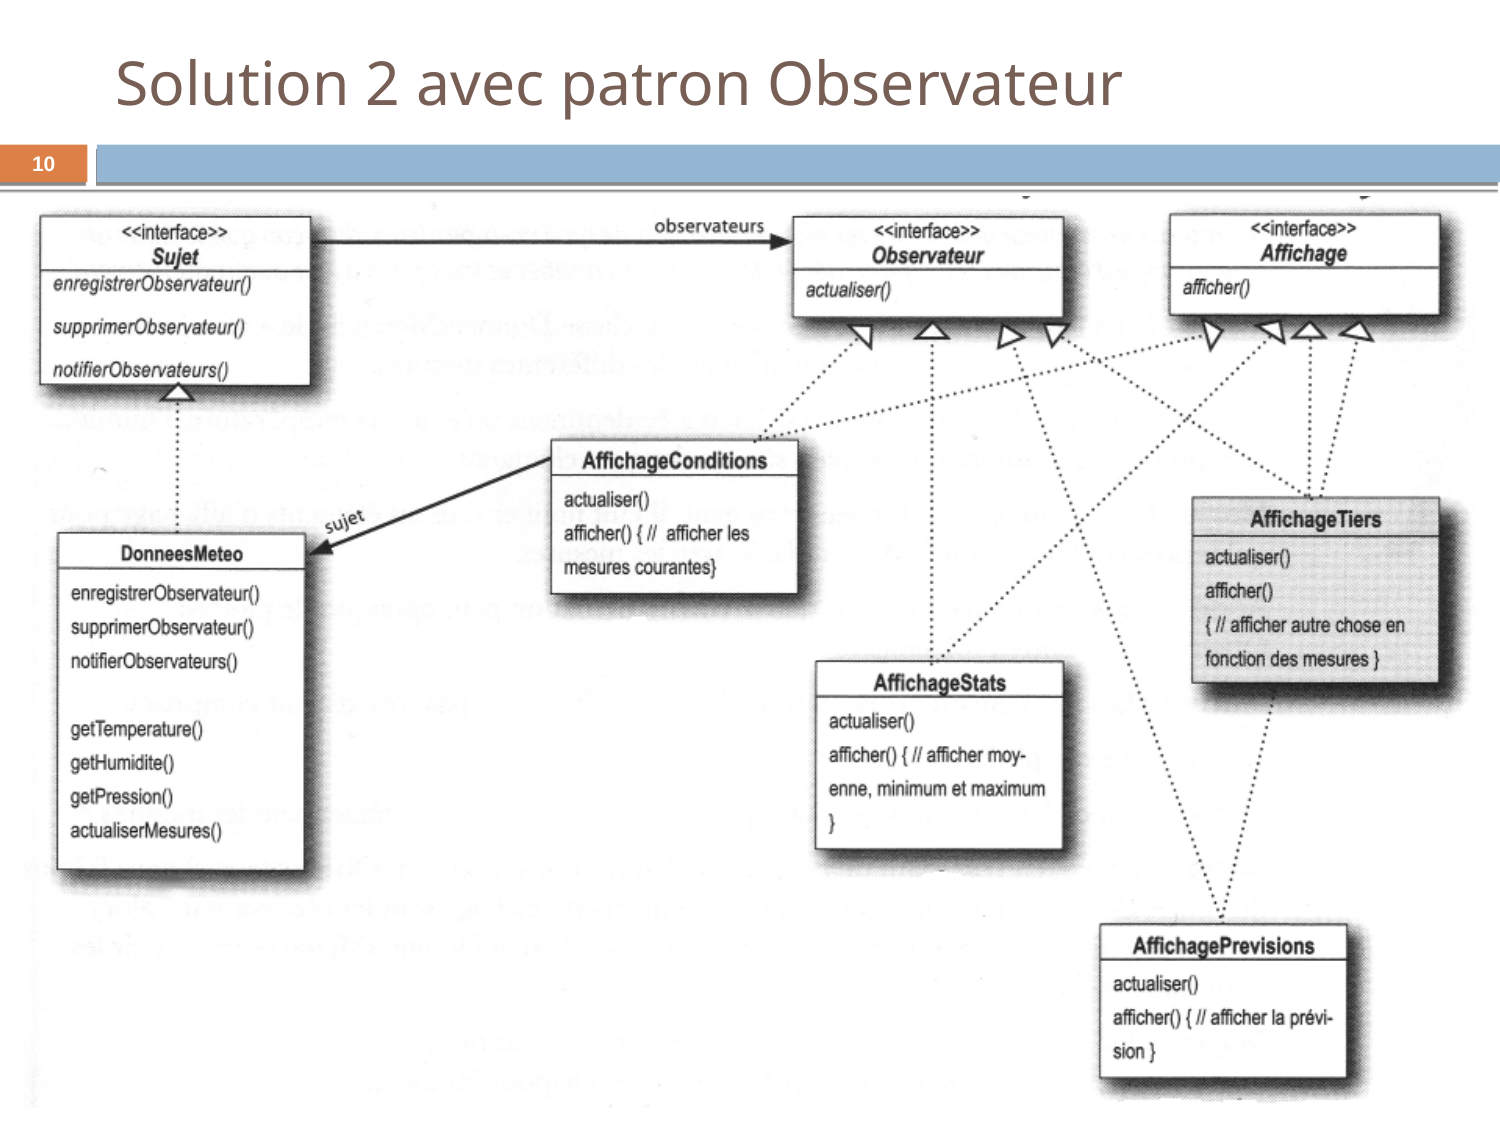

# Solution 2 avec patron Observateur
Utilisation du pattern Observateur pour la station météo :